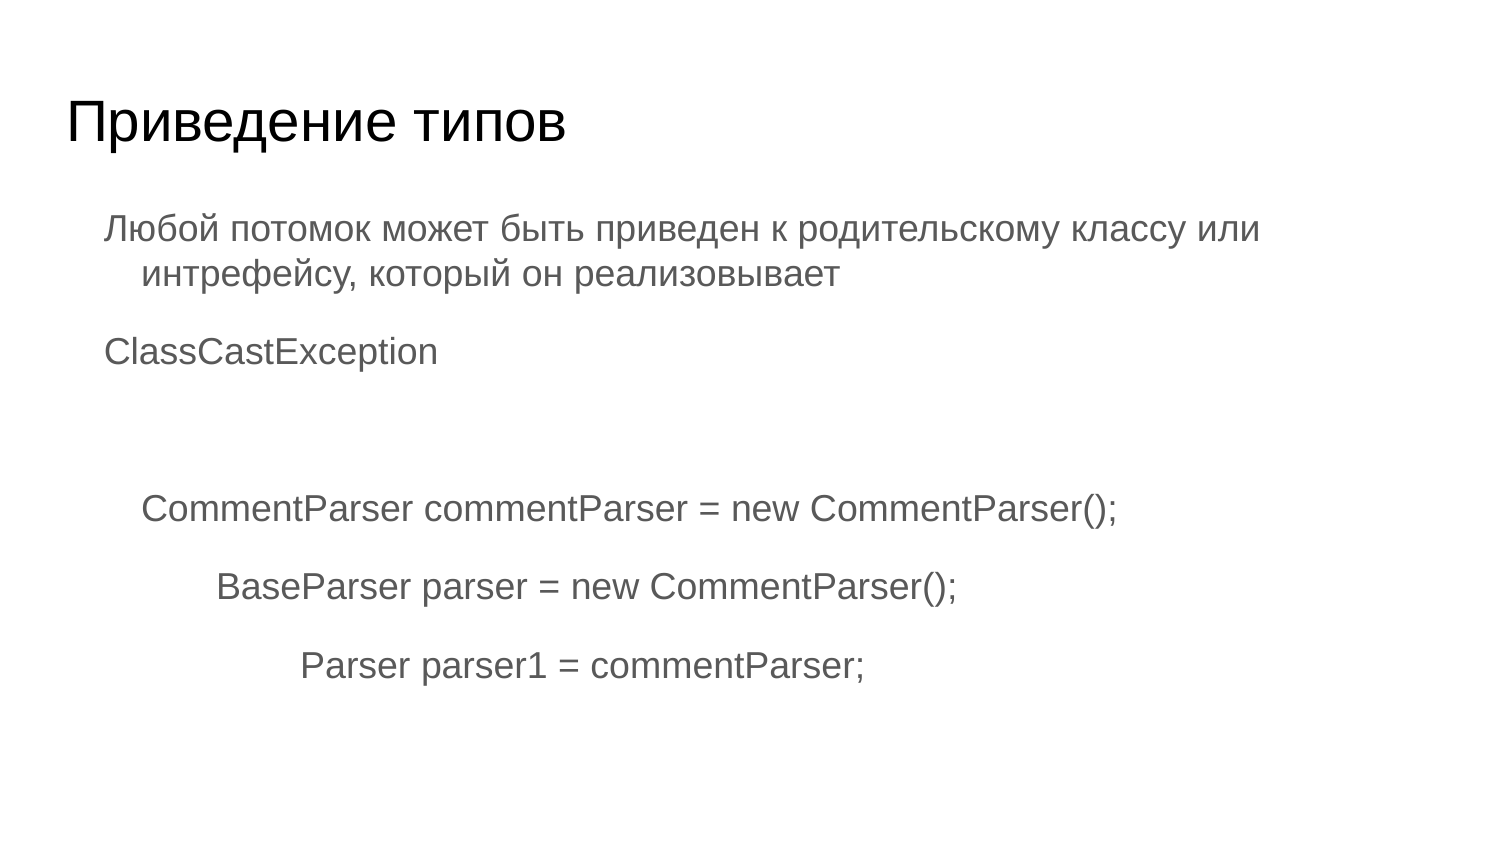

# Приведение типов
Любой потомок может быть приведен к родительскому классу или интрефейсу, который он реализовывает
ClassCastException
	CommentParser commentParser = new CommentParser();
BaseParser parser = new CommentParser();
 Parser parser1 = commentParser;